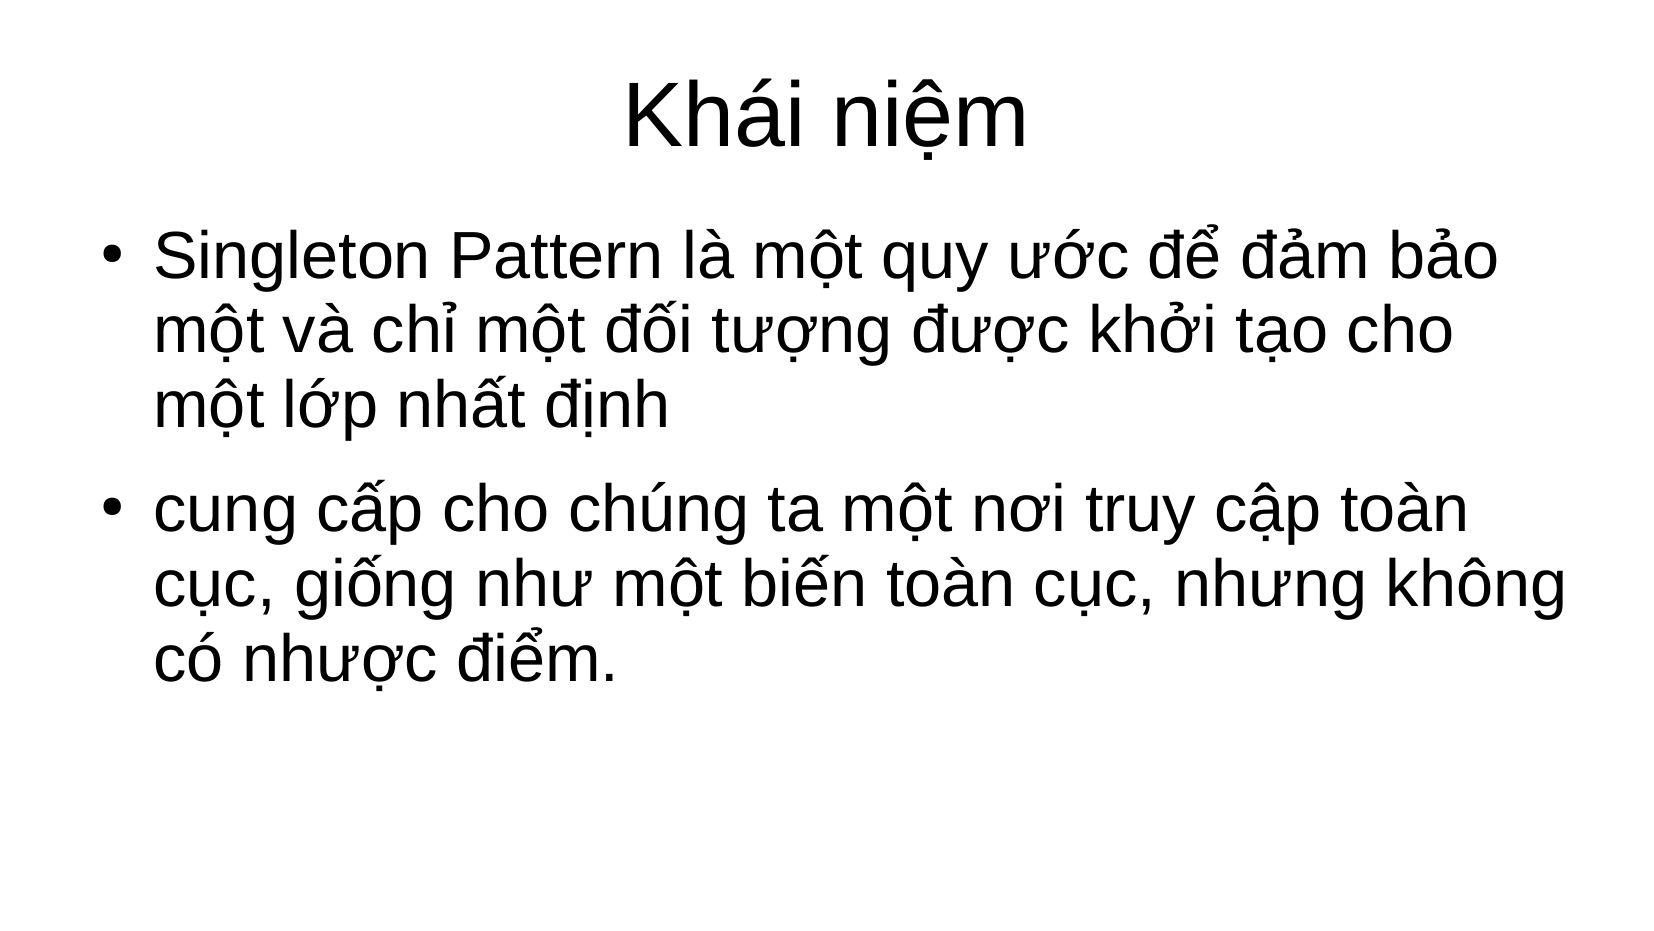

# Khái niệm
Singleton Pattern là một quy ước để đảm bảo một và chỉ một đối tượng được khởi tạo cho một lớp nhất định
cung cấp cho chúng ta một nơi truy cập toàn cục, giống như một biến toàn cục, nhưng không có nhược điểm.